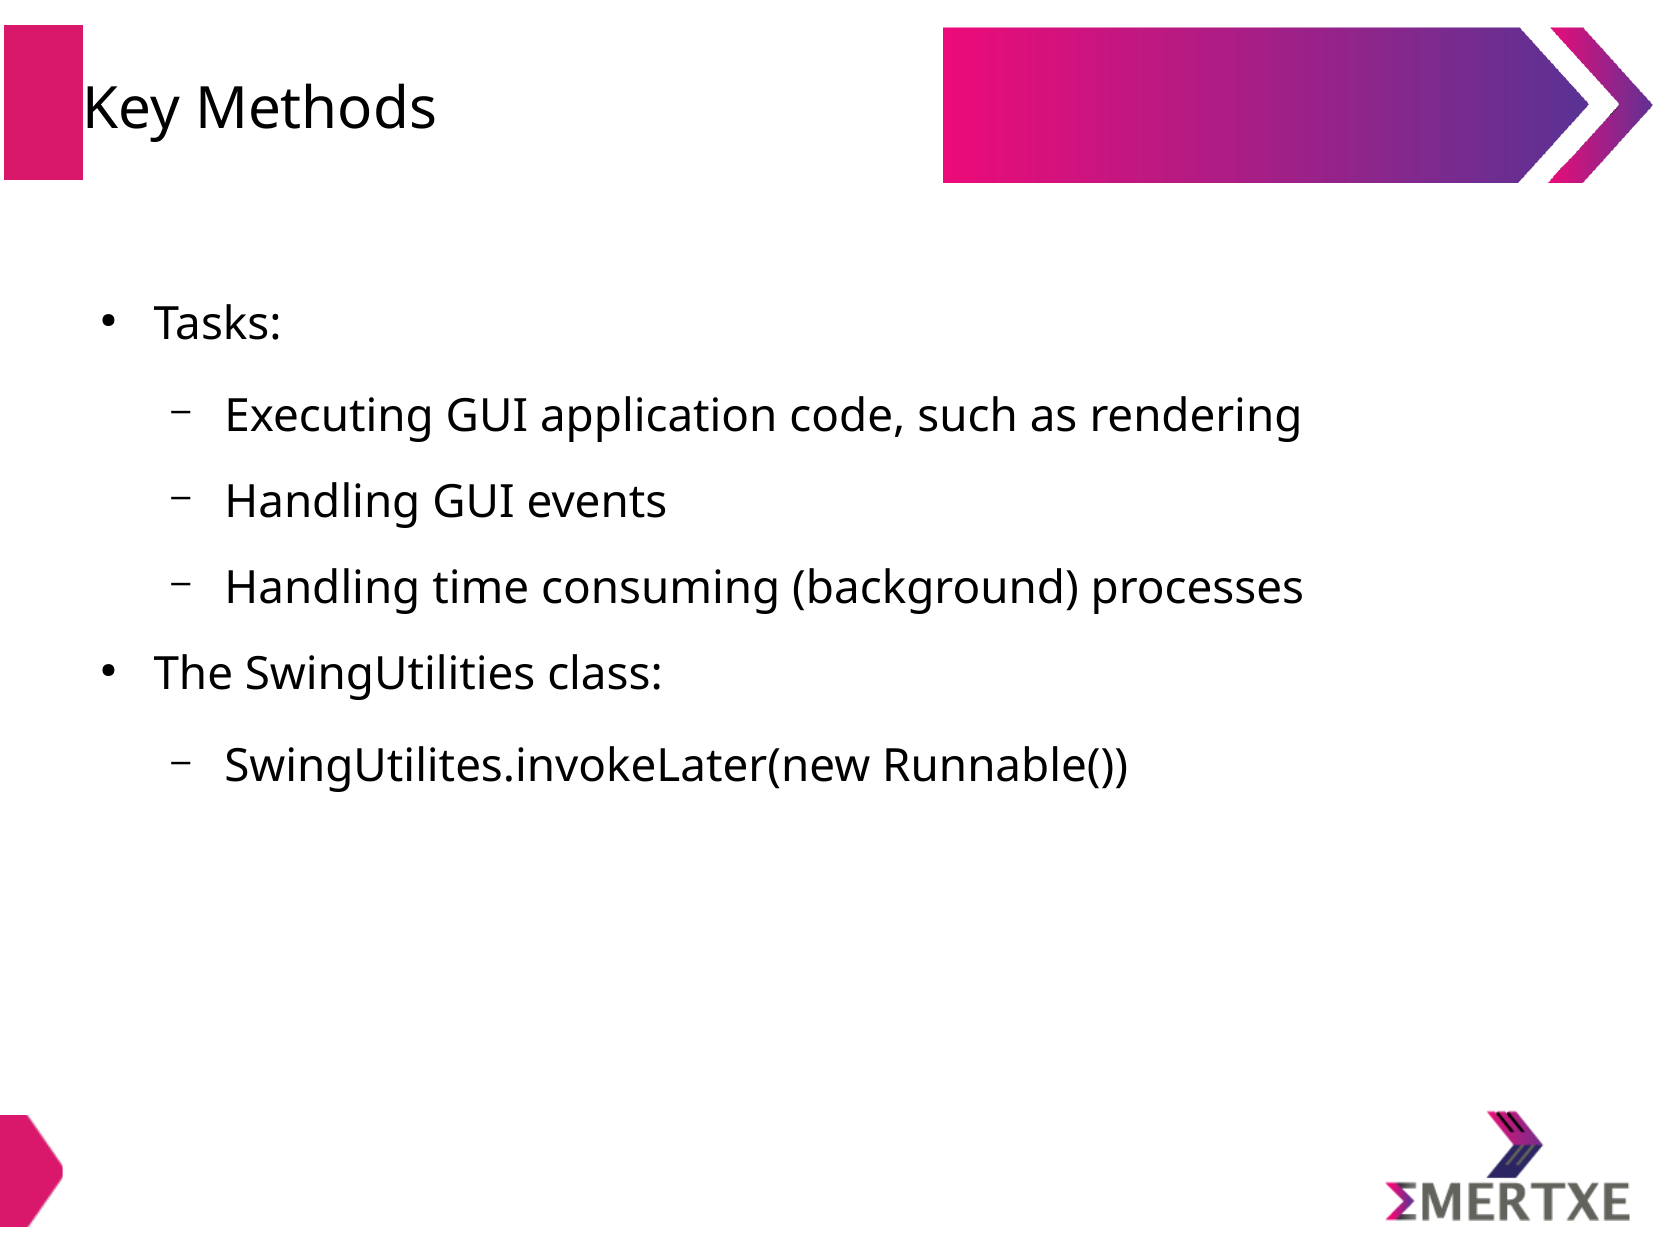

# Key Methods
Tasks:
Executing GUI application code, such as rendering
Handling GUI events
Handling time consuming (background) processes
The SwingUtilities class:
SwingUtilites.invokeLater(new Runnable())